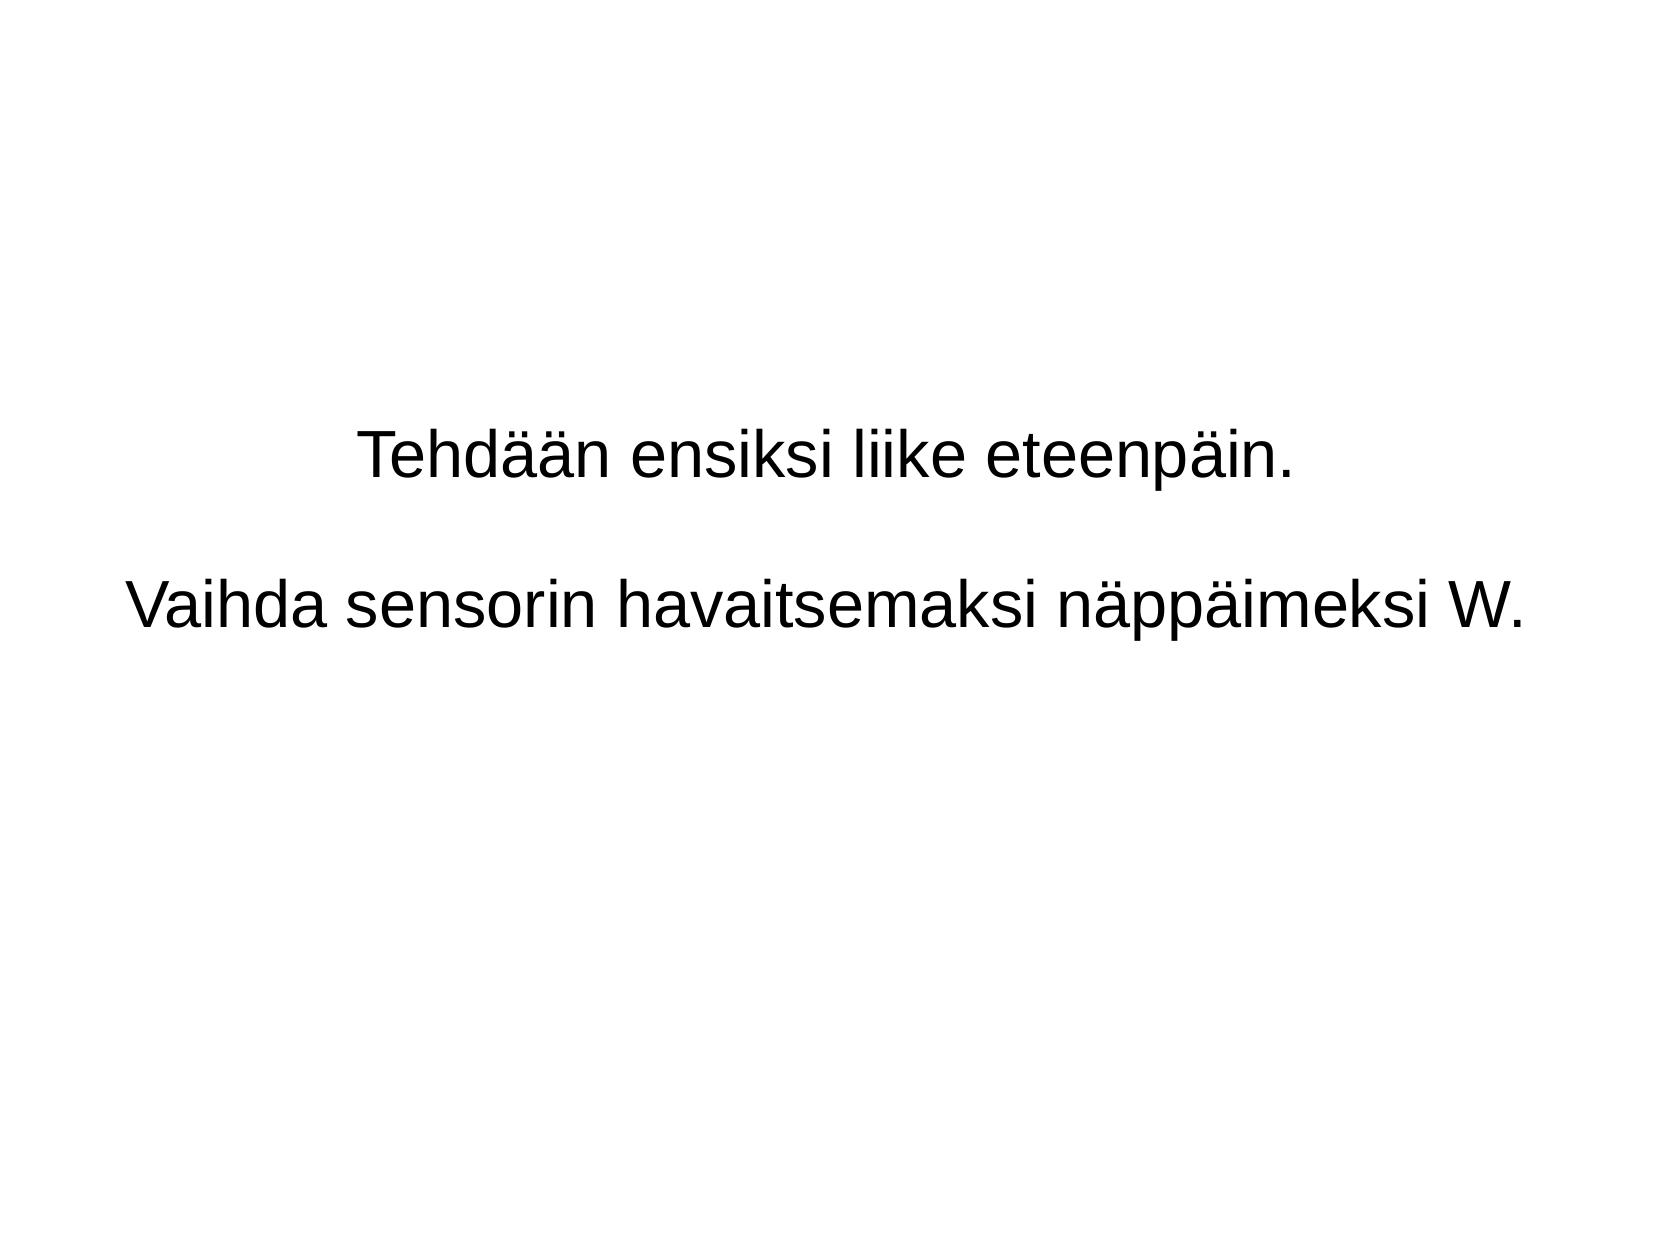

# Tehdään ensiksi liike eteenpäin.
Vaihda sensorin havaitsemaksi näppäimeksi W.